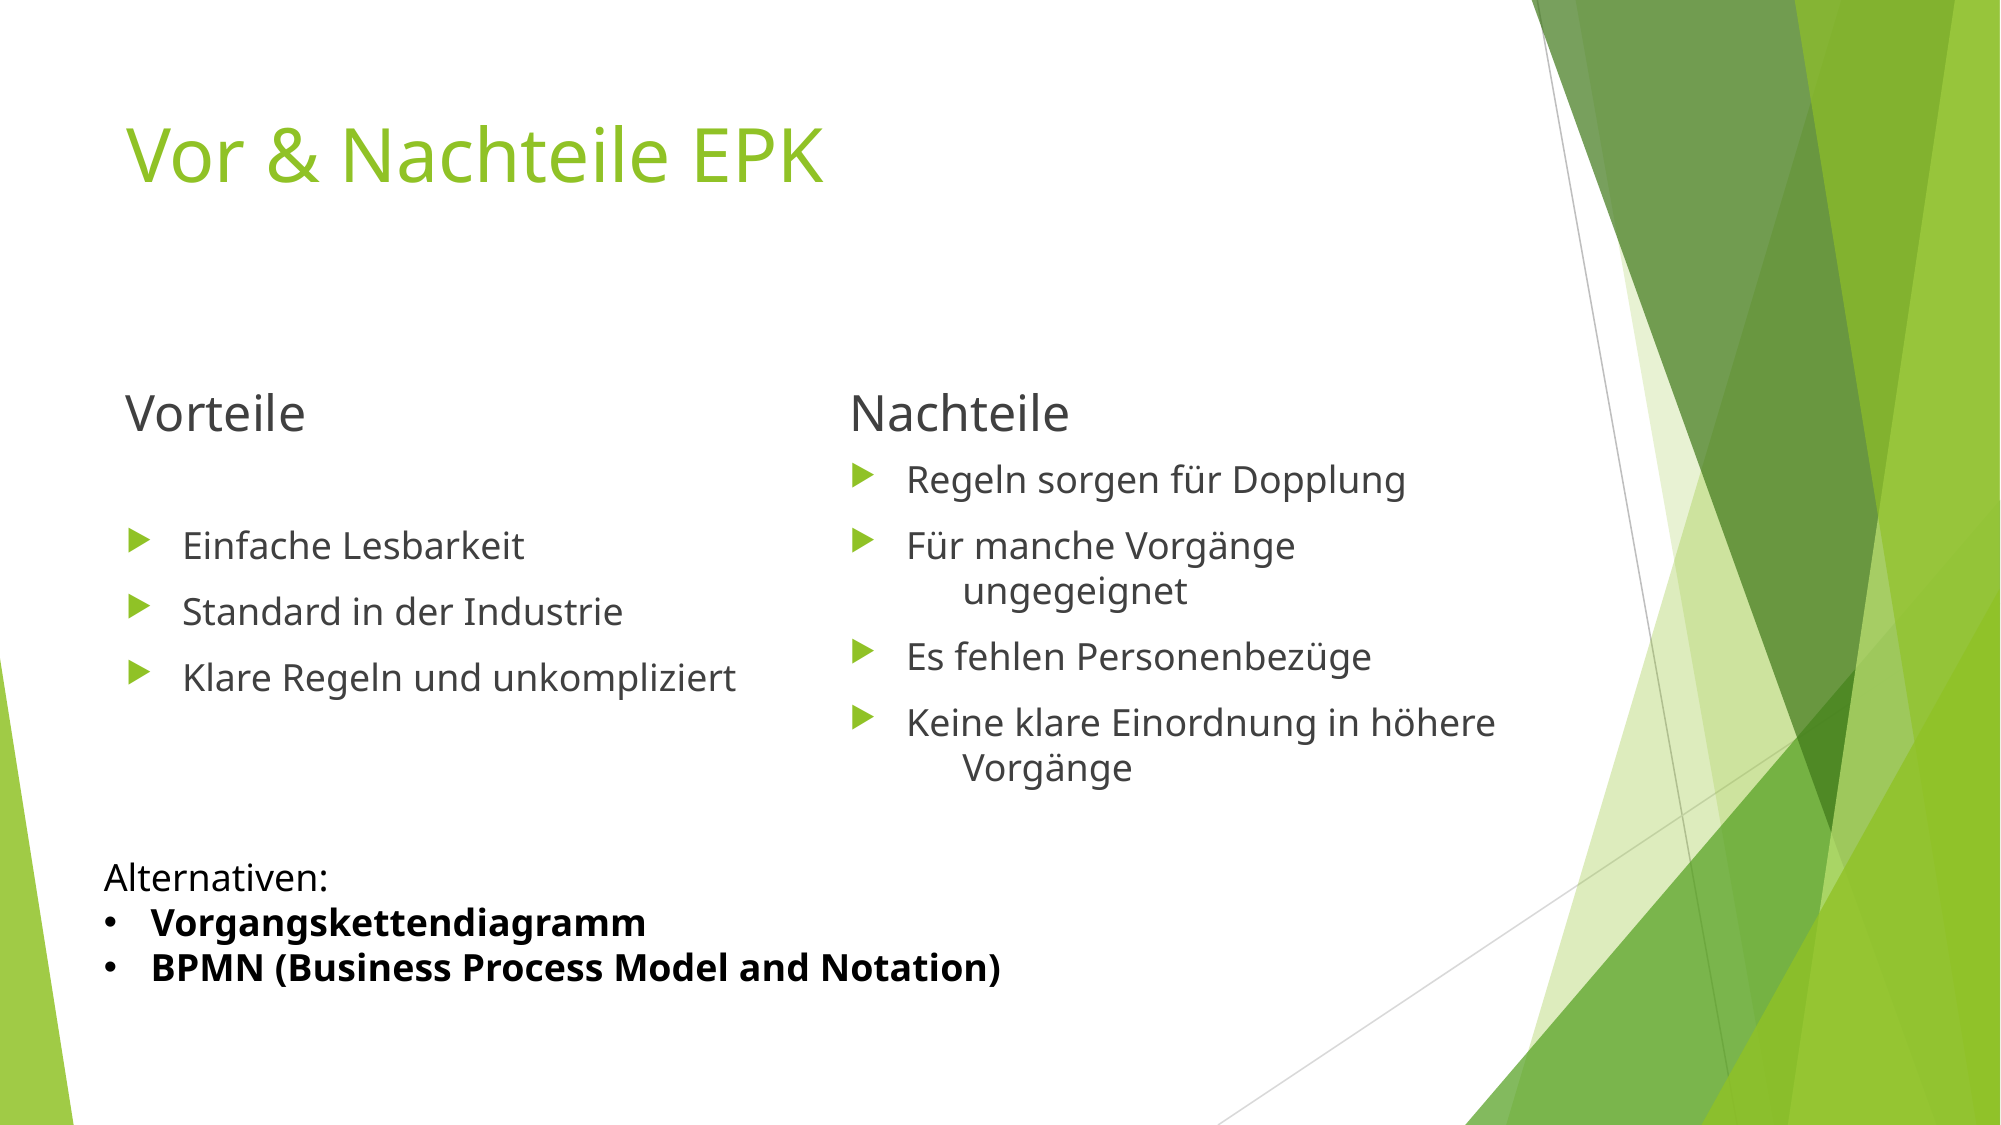

# Vor & Nachteile EPK
Vorteile
Nachteile
Einfache Lesbarkeit
Standard in der Industrie
Klare Regeln und unkompliziert
Regeln sorgen für Dopplung
Für manche Vorgänge ungegeignet
Es fehlen Personenbezüge
Keine klare Einordnung in höhere Vorgänge
Alternativen:
Vorgangskettendiagramm
BPMN (Business Process Model and Notation)